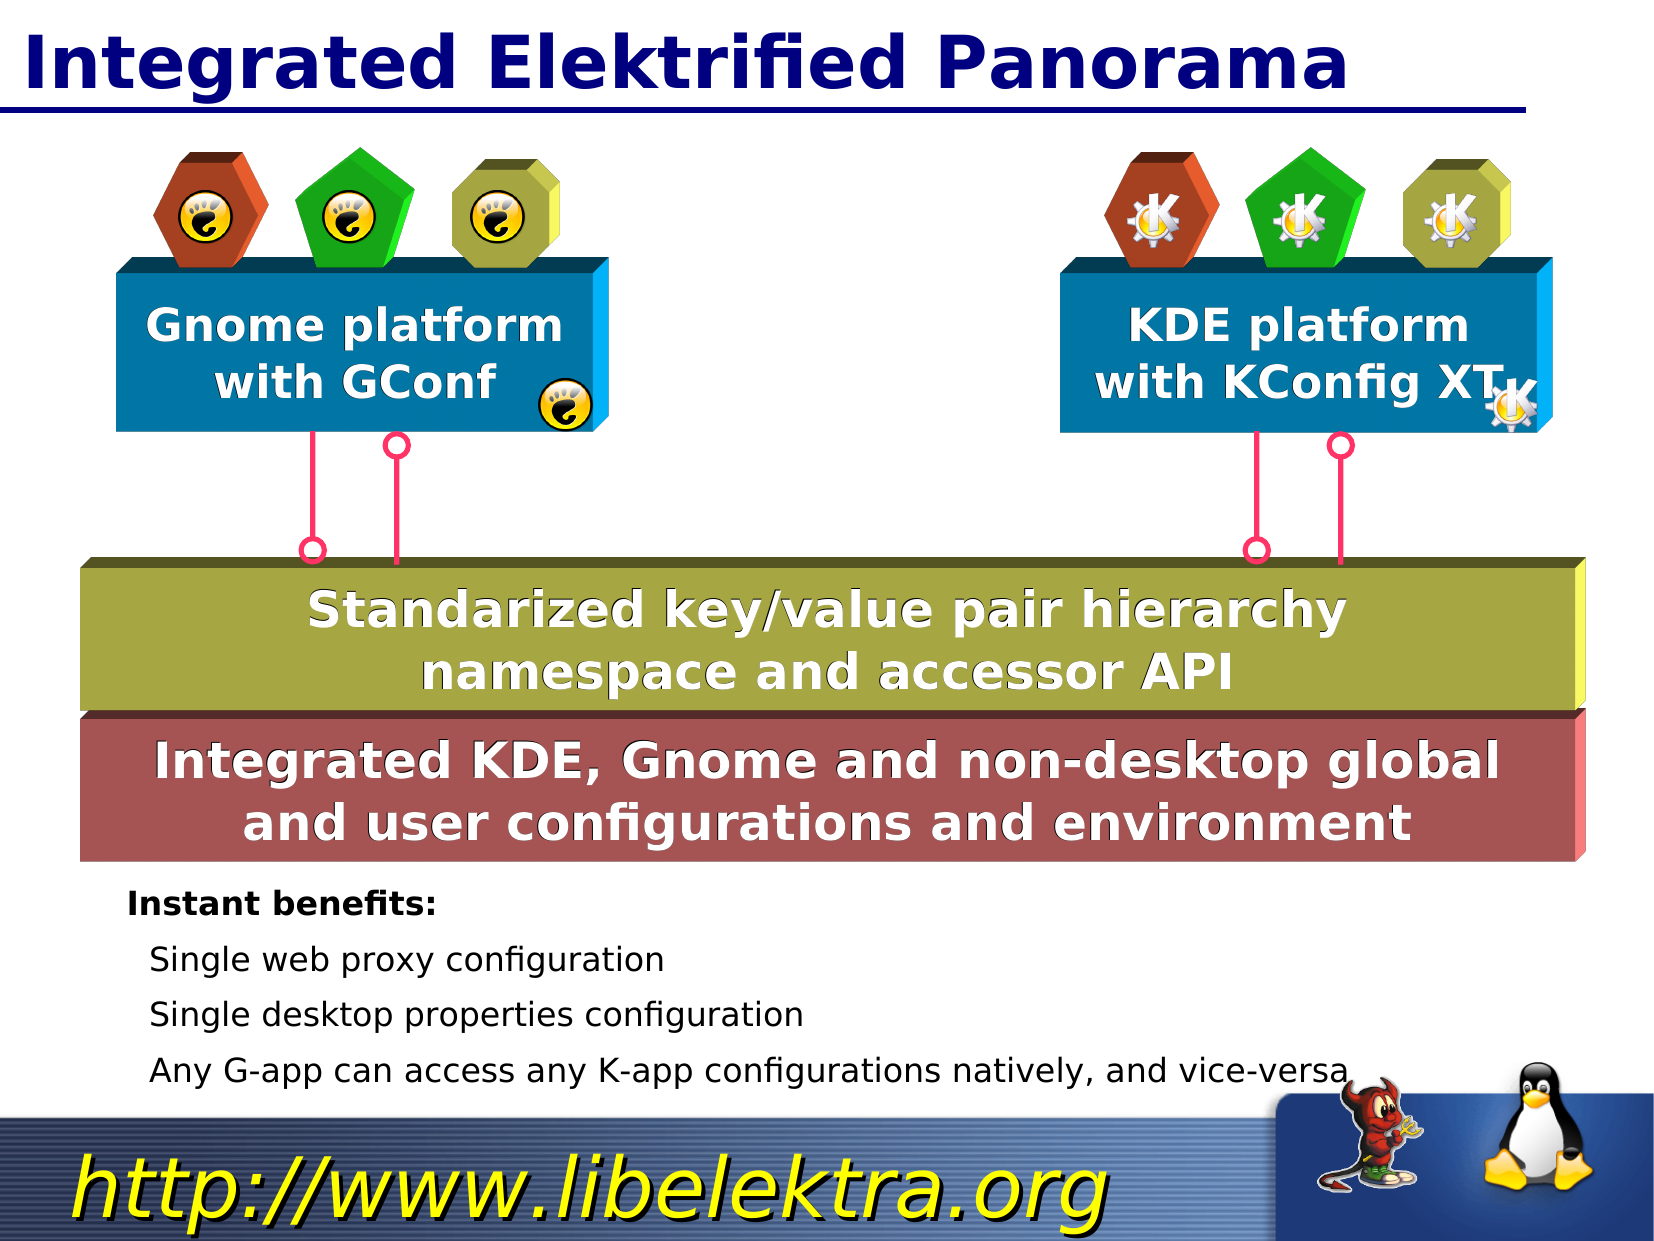

Integrated Elektrified Panorama
Gnome platform
with GConf
KDE platform
with KConfig XT
Standarized key/value pair hierarchy
namespace and accessor API
Integrated KDE, Gnome and non-desktop global
and user configurations and environment
# Instant benefits:
Single web proxy configuration
Single desktop properties configuration
Any G-app can access any K-app configurations natively, and vice-versa